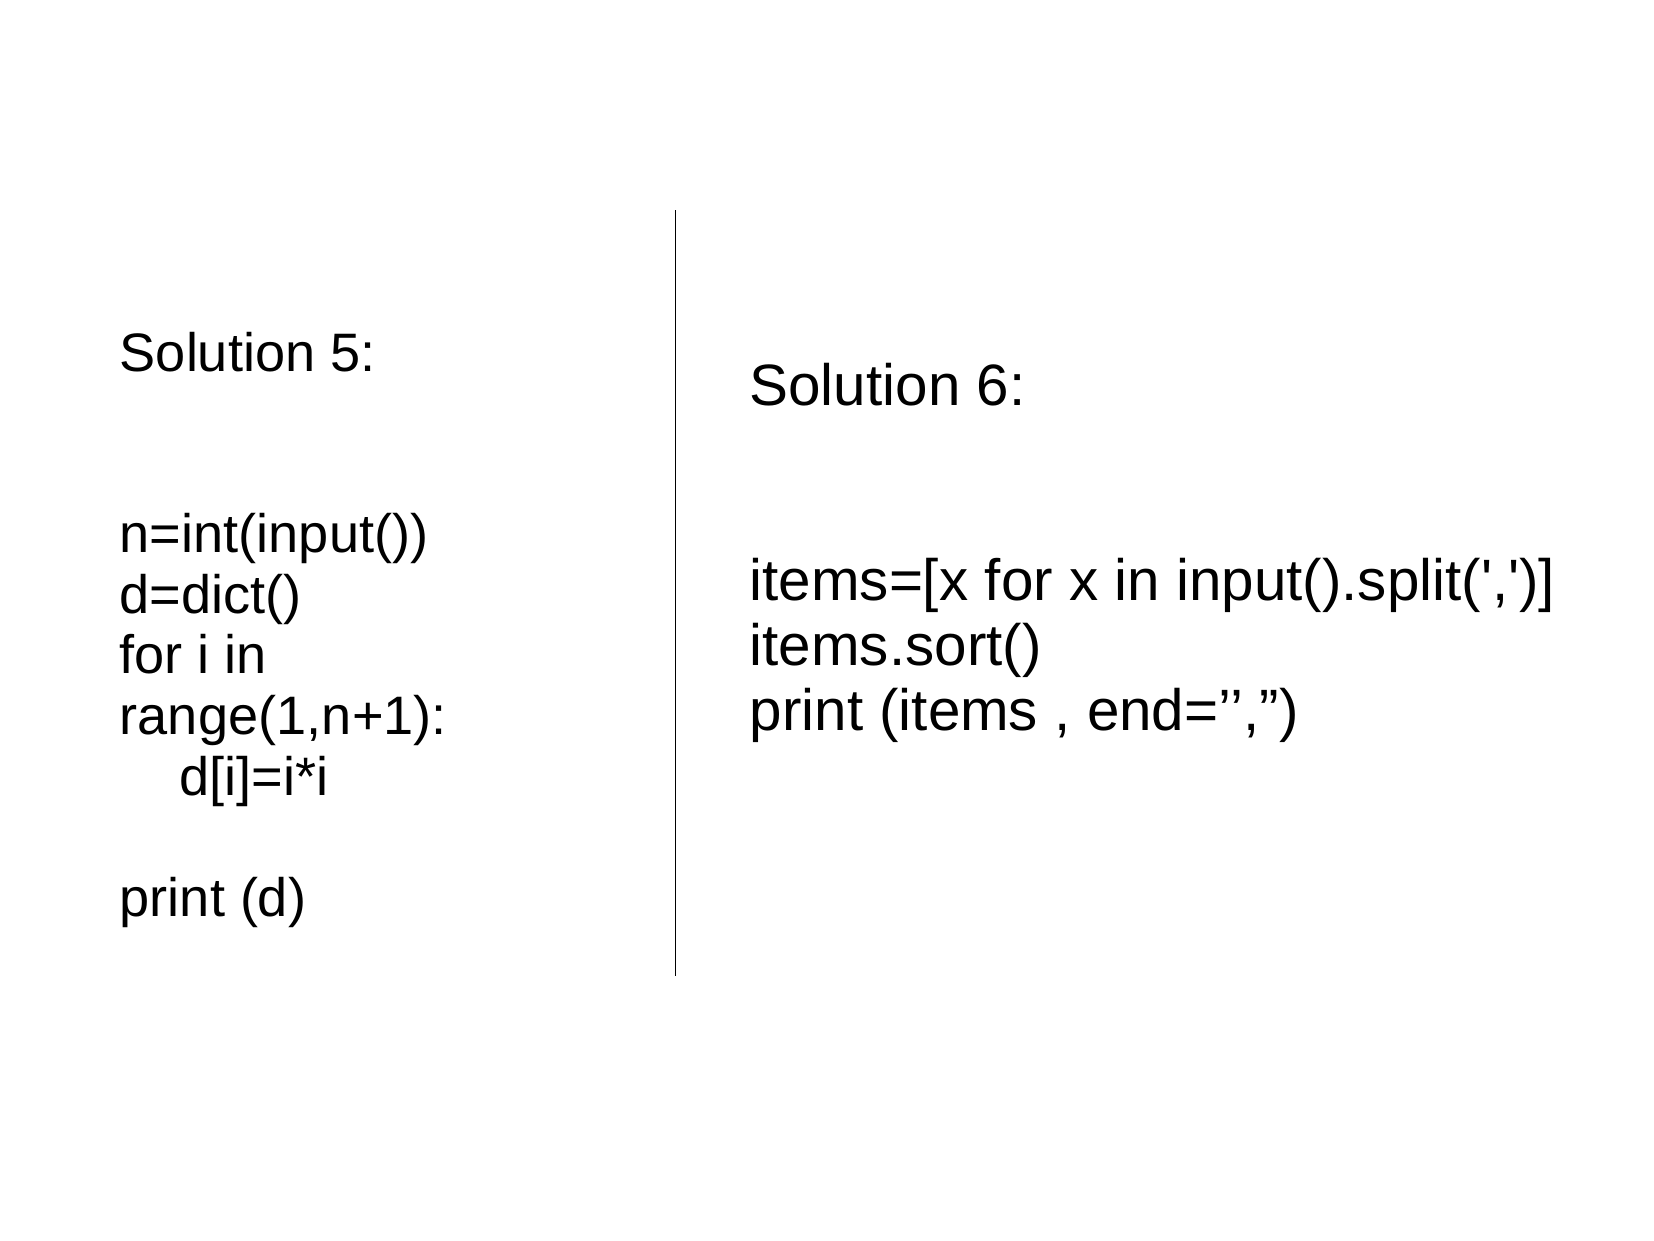

Solution 5:
n=int(input())
d=dict()
for i in range(1,n+1):
 d[i]=i*i
print (d)
Solution 6:
items=[x for x in input().split(',')]
items.sort()
print (items , end=’’,”)